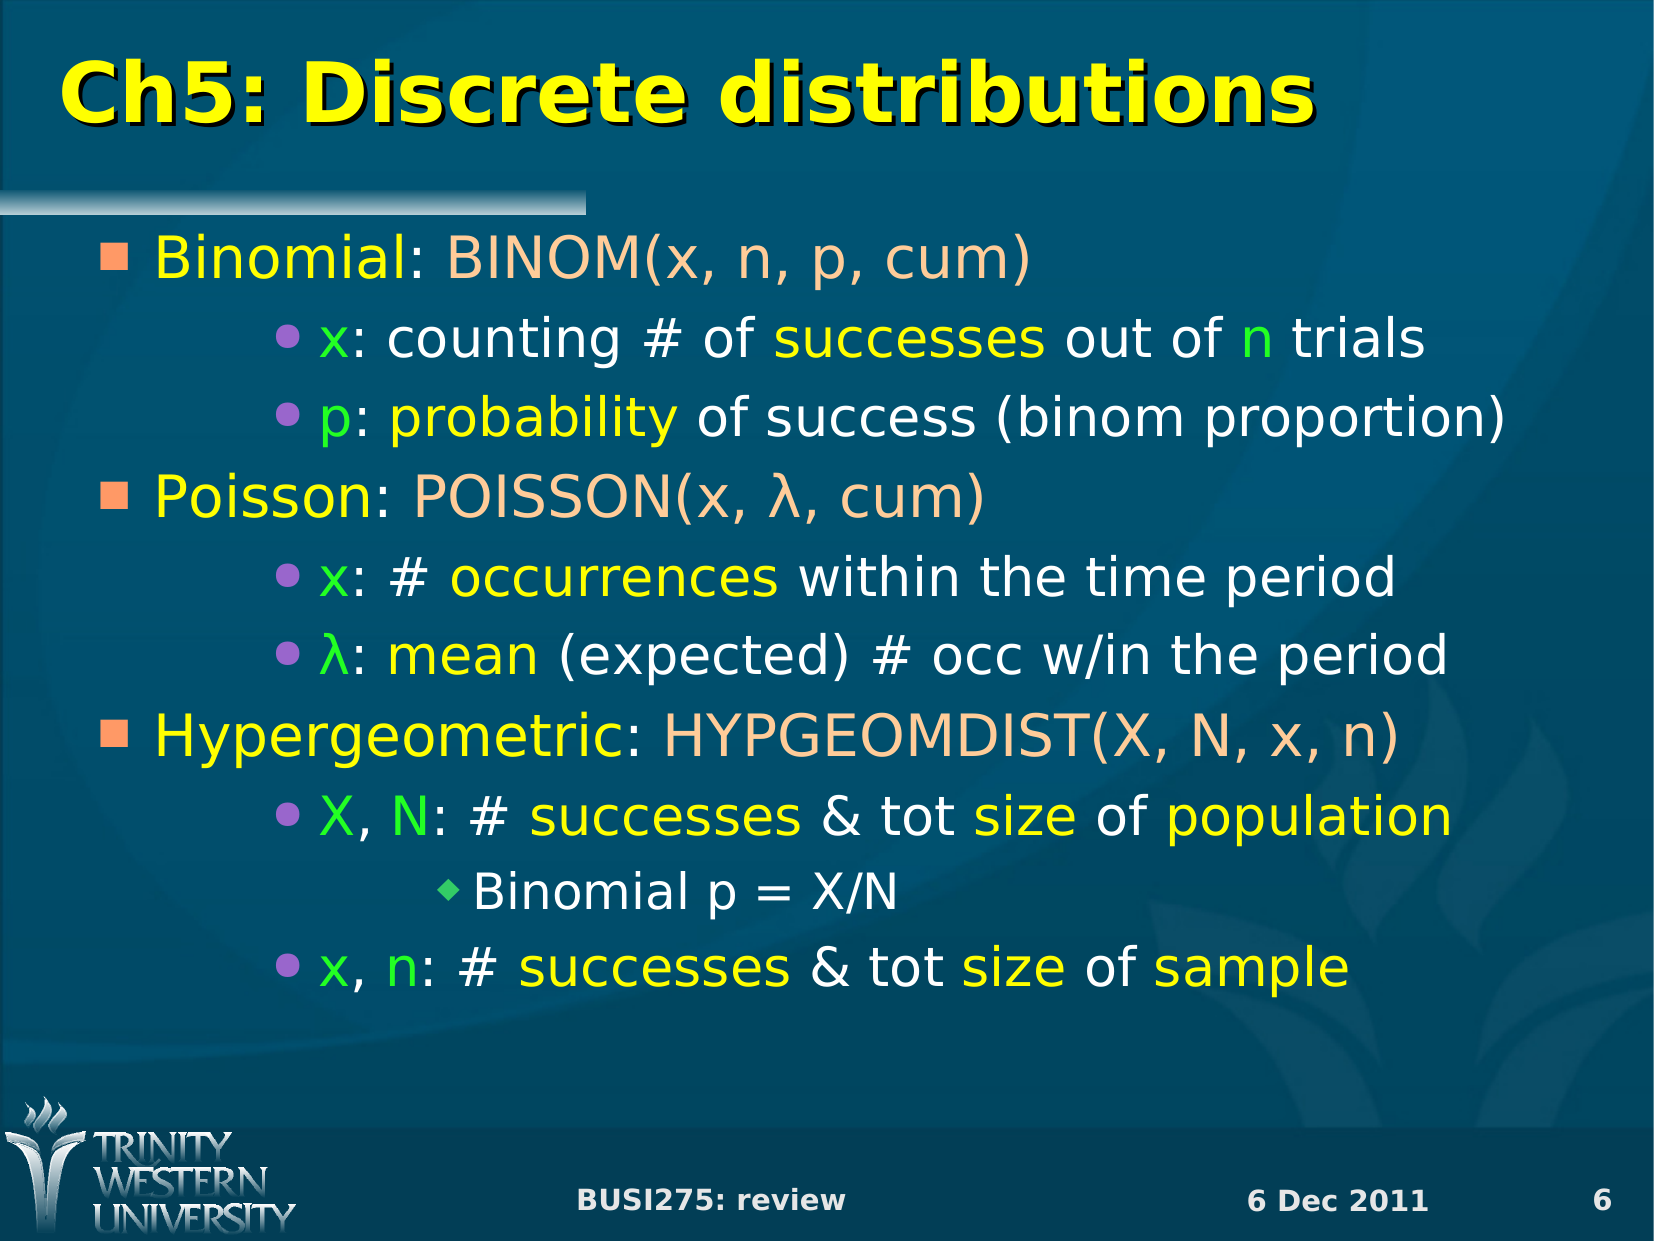

# Ch5: Discrete distributions
Binomial: BINOM(x, n, p, cum)
x: counting # of successes out of n trials
p: probability of success (binom proportion)
Poisson: POISSON(x, λ, cum)
x: # occurrences within the time period
λ: mean (expected) # occ w/in the period
Hypergeometric: HYPGEOMDIST(X, N, x, n)
X, N: # successes & tot size of population
Binomial p = X/N
x, n: # successes & tot size of sample
BUSI275: review
6 Dec 2011
6